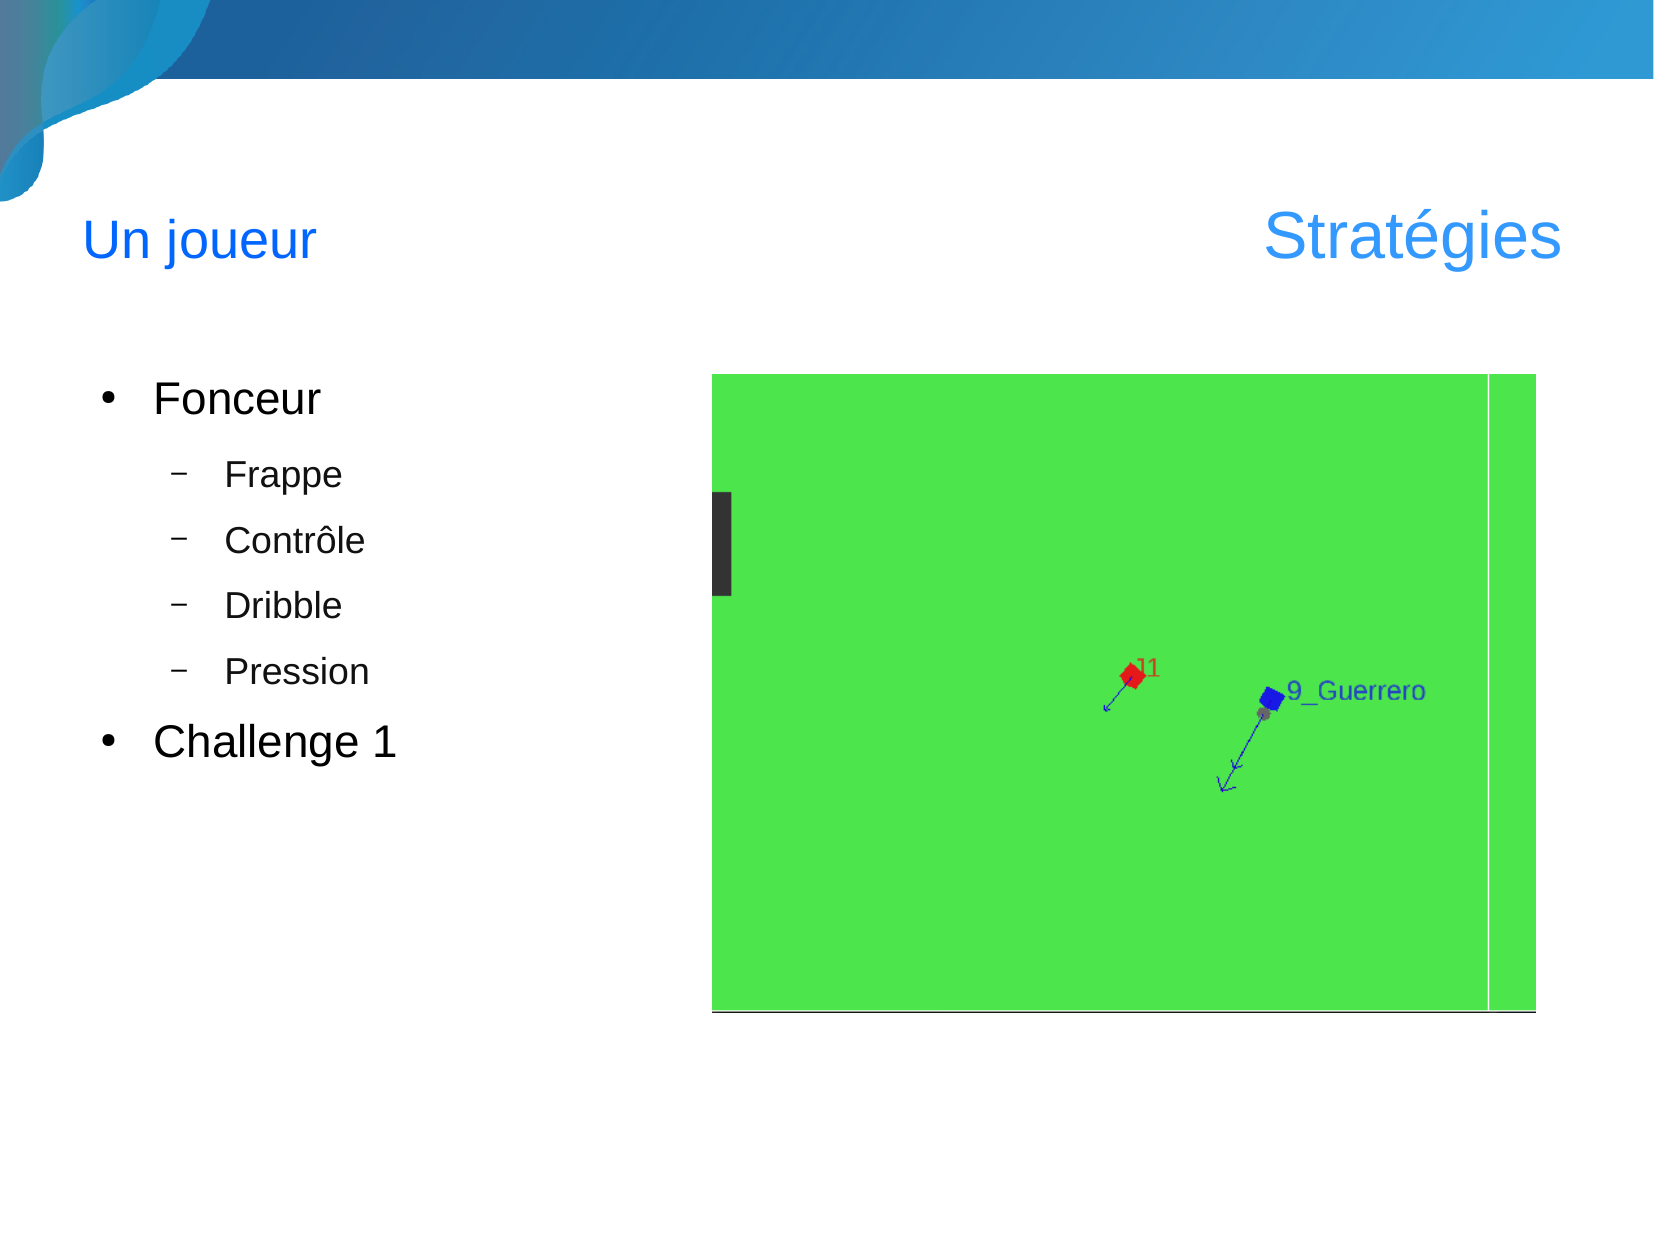

# Un joueur Stratégies
Fonceur
Frappe
Contrôle
Dribble
Pression
Challenge 1